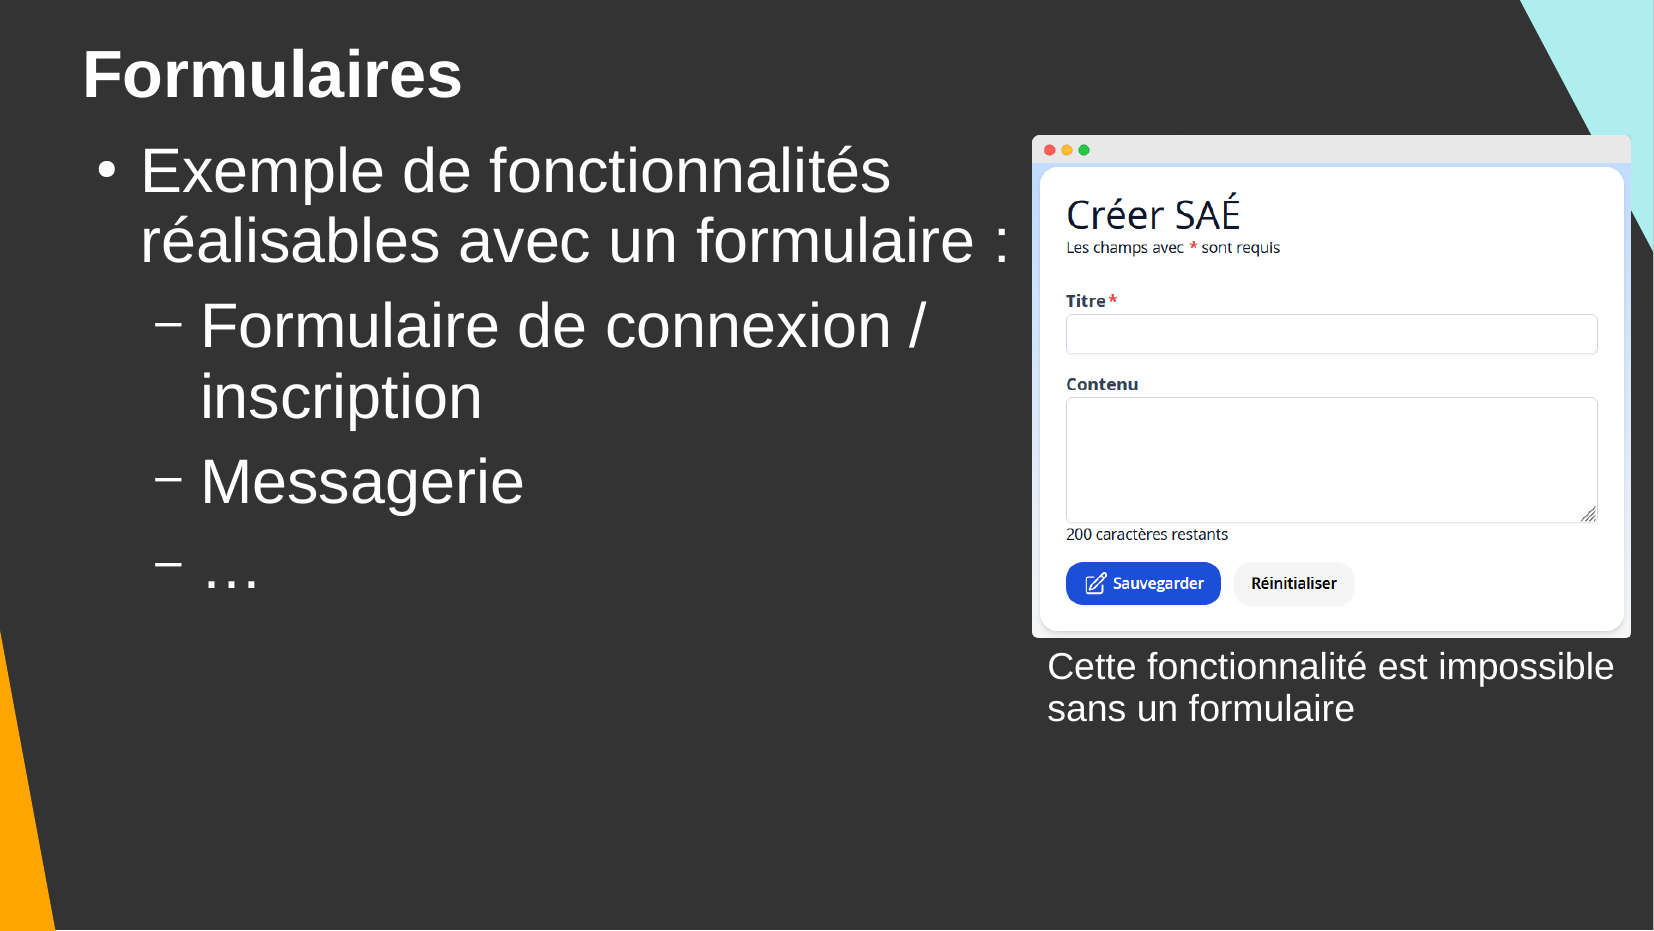

# Formulaires
Exemple de fonctionnalités réalisables avec un formulaire :
Formulaire de connexion / inscription
Messagerie
…
Cette fonctionnalité est impossible sans un formulaire